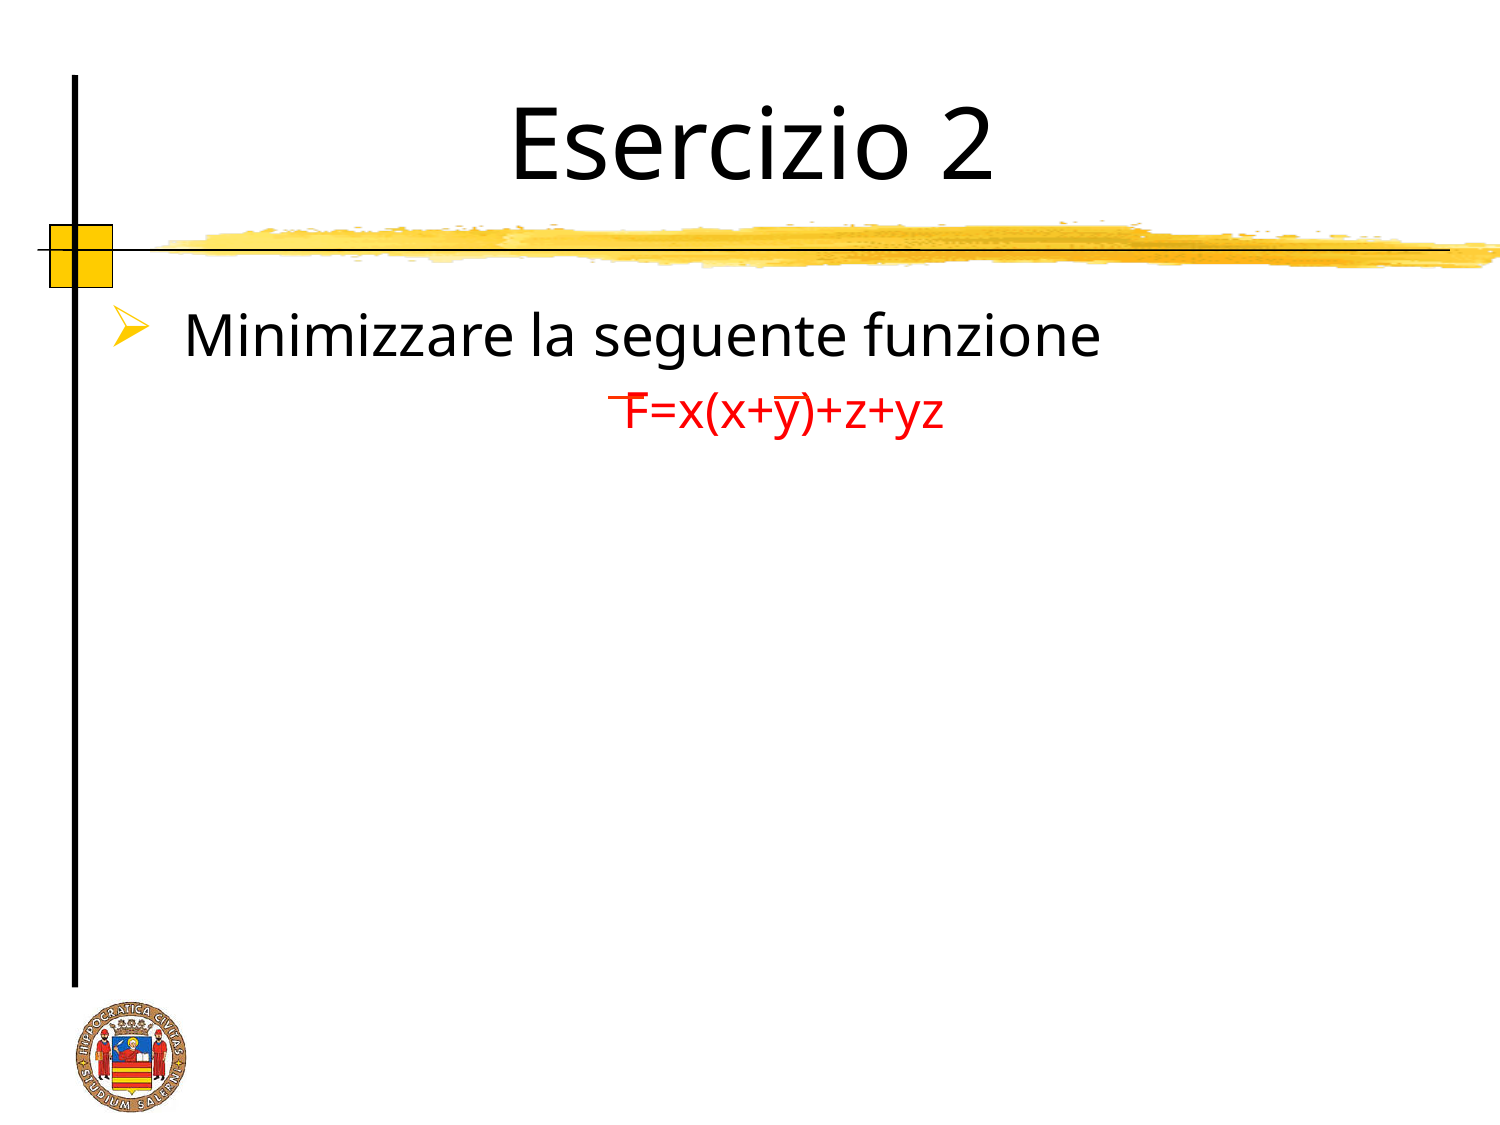

# Esercizio 2
Minimizzare la seguente funzione
 			F=x(x+y)+z+yz